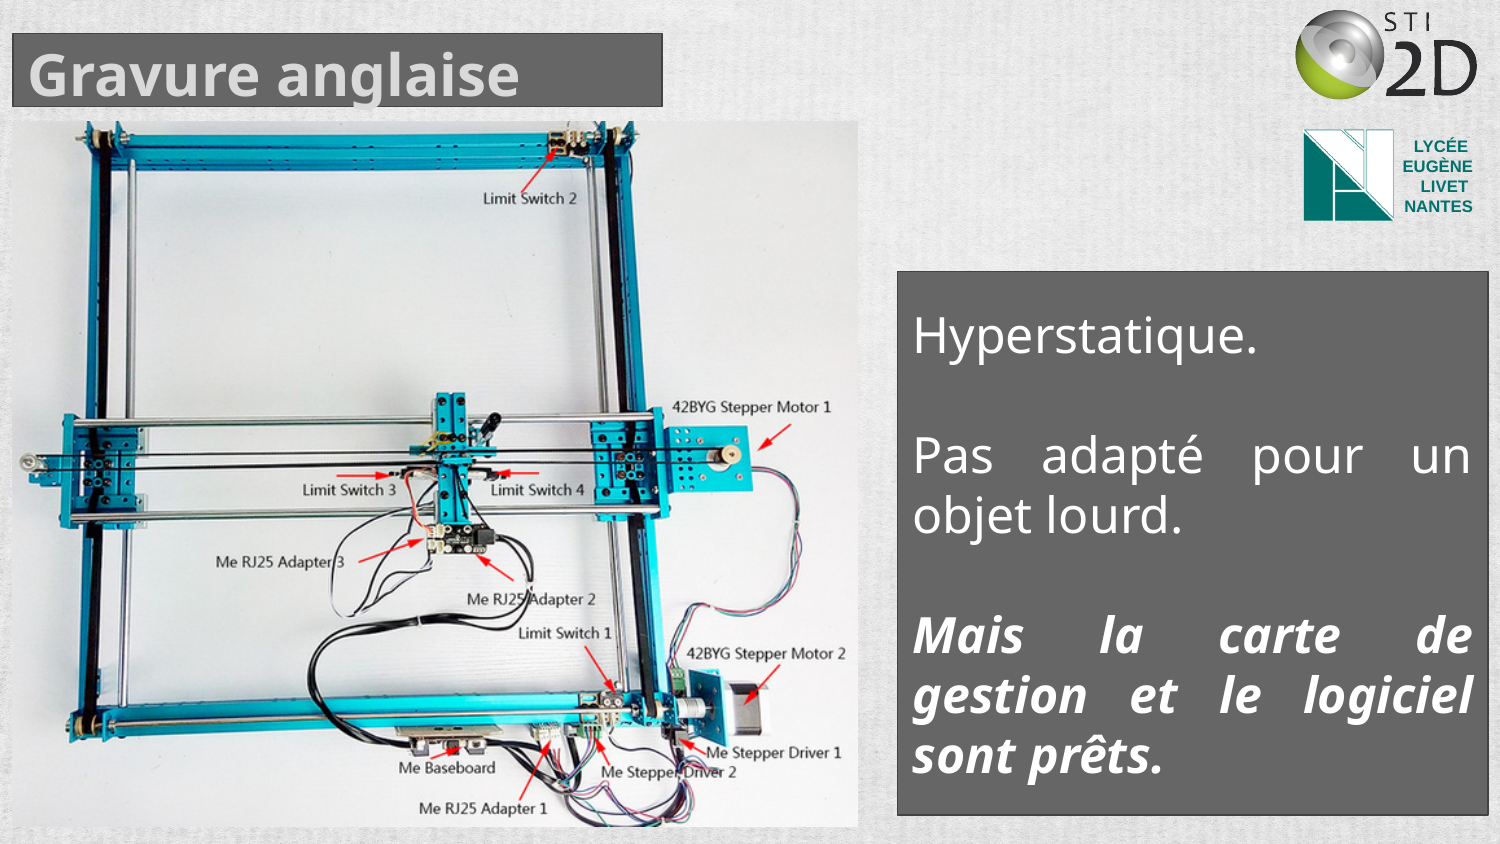

# Gravure anglaise DIY
LYCÉE
EUGÈNE
LIVET
NANTES
Hyperstatique.
Pas adapté pour un objet lourd.
Mais la carte de gestion et le logiciel sont prêts.